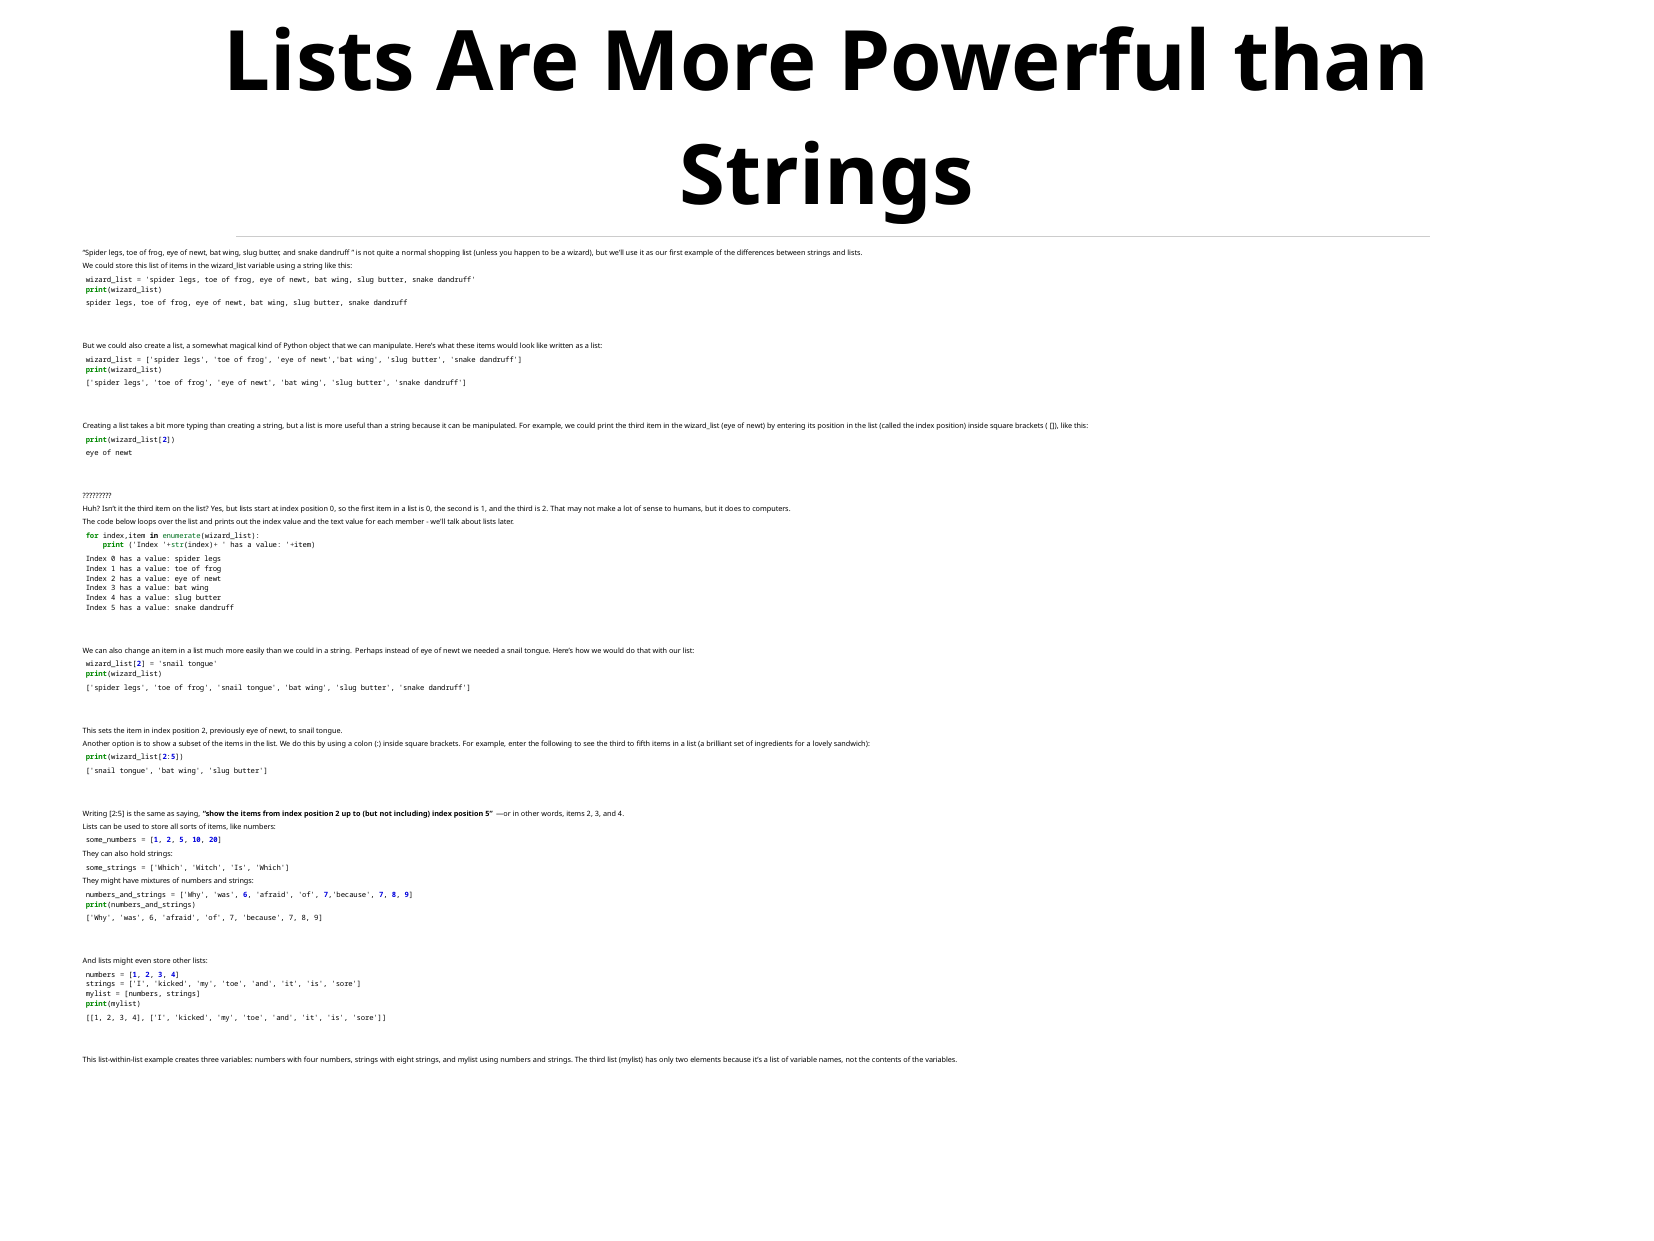

# Lists Are More Powerful than Strings
“Spider legs, toe of frog, eye of newt, bat wing, slug butter, and snake dandruff ” is not quite a normal shopping list (unless you happen to be a wizard), but we’ll use it as our first example of the differences between strings and lists.
We could store this list of items in the wizard_list variable using a string like this:
wizard_list = 'spider legs, toe of frog, eye of newt, bat wing, slug butter, snake dandruff'
print(wizard_list)
spider legs, toe of frog, eye of newt, bat wing, slug butter, snake dandruff
But we could also create a list, a somewhat magical kind of Python object that we can manipulate. Here’s what these items would look like written as a list:
wizard_list = ['spider legs', 'toe of frog', 'eye of newt','bat wing', 'slug butter', 'snake dandruff']
print(wizard_list)
['spider legs', 'toe of frog', 'eye of newt', 'bat wing', 'slug butter', 'snake dandruff']
Creating a list takes a bit more typing than creating a string, but a list is more useful than a string because it can be manipulated. For example, we could print the third item in the wizard_list (eye of newt) by entering its position in the list (called the index position) inside square brackets ( []), like this:
print(wizard_list[2])
eye of newt
?????????
Huh? Isn’t it the third item on the list? Yes, but lists start at index position 0, so the first item in a list is 0, the second is 1, and the third is 2. That may not make a lot of sense to humans, but it does to computers.
The code below loops over the list and prints out the index value and the text value for each member - we'll talk about lists later.
for index,item in enumerate(wizard_list):
 print ('Index '+str(index)+ ' has a value: '+item)
Index 0 has a value: spider legs
Index 1 has a value: toe of frog
Index 2 has a value: eye of newt
Index 3 has a value: bat wing
Index 4 has a value: slug butter
Index 5 has a value: snake dandruff
We can also change an item in a list much more easily than we could in a string. ­Perhaps instead of eye of newt we needed a snail tongue. Here’s how we would do that with our list:
wizard_list[2] = 'snail tongue'
print(wizard_list)
['spider legs', 'toe of frog', 'snail tongue', 'bat wing', 'slug butter', 'snake dandruff']
This sets the item in index position 2, previously eye of newt, to snail tongue.
Another option is to show a subset of the items in the list. We do this by using a colon (:) inside square brackets. For example, enter the following to see the third to fifth items in a list (a brilliant set of ingredients for a lovely sandwich):
print(wizard_list[2:5])
['snail tongue', 'bat wing', 'slug butter']
Writing [2:5] is the same as saying, “show the items from index position 2 up to (but not including) index position 5” —or in other words, items 2, 3, and 4.
Lists can be used to store all sorts of items, like numbers:
some_numbers = [1, 2, 5, 10, 20]
They can also hold strings:
some_strings = ['Which', 'Witch', 'Is', 'Which']
They might have mixtures of numbers and strings:
numbers_and_strings = ['Why', 'was', 6, 'afraid', 'of', 7,'because', 7, 8, 9]
print(numbers_and_strings)
['Why', 'was', 6, 'afraid', 'of', 7, 'because', 7, 8, 9]
And lists might even store other lists:
numbers = [1, 2, 3, 4]
strings = ['I', 'kicked', 'my', 'toe', 'and', 'it', 'is', 'sore']
mylist = [numbers, strings]
print(mylist)
[[1, 2, 3, 4], ['I', 'kicked', 'my', 'toe', 'and', 'it', 'is', 'sore']]
This list-within-list example creates three variables: numbers with four numbers, strings with eight strings, and mylist using numbers and strings. The third list (mylist) has only two elements because it’s a list of variable names, not the contents of the variables.